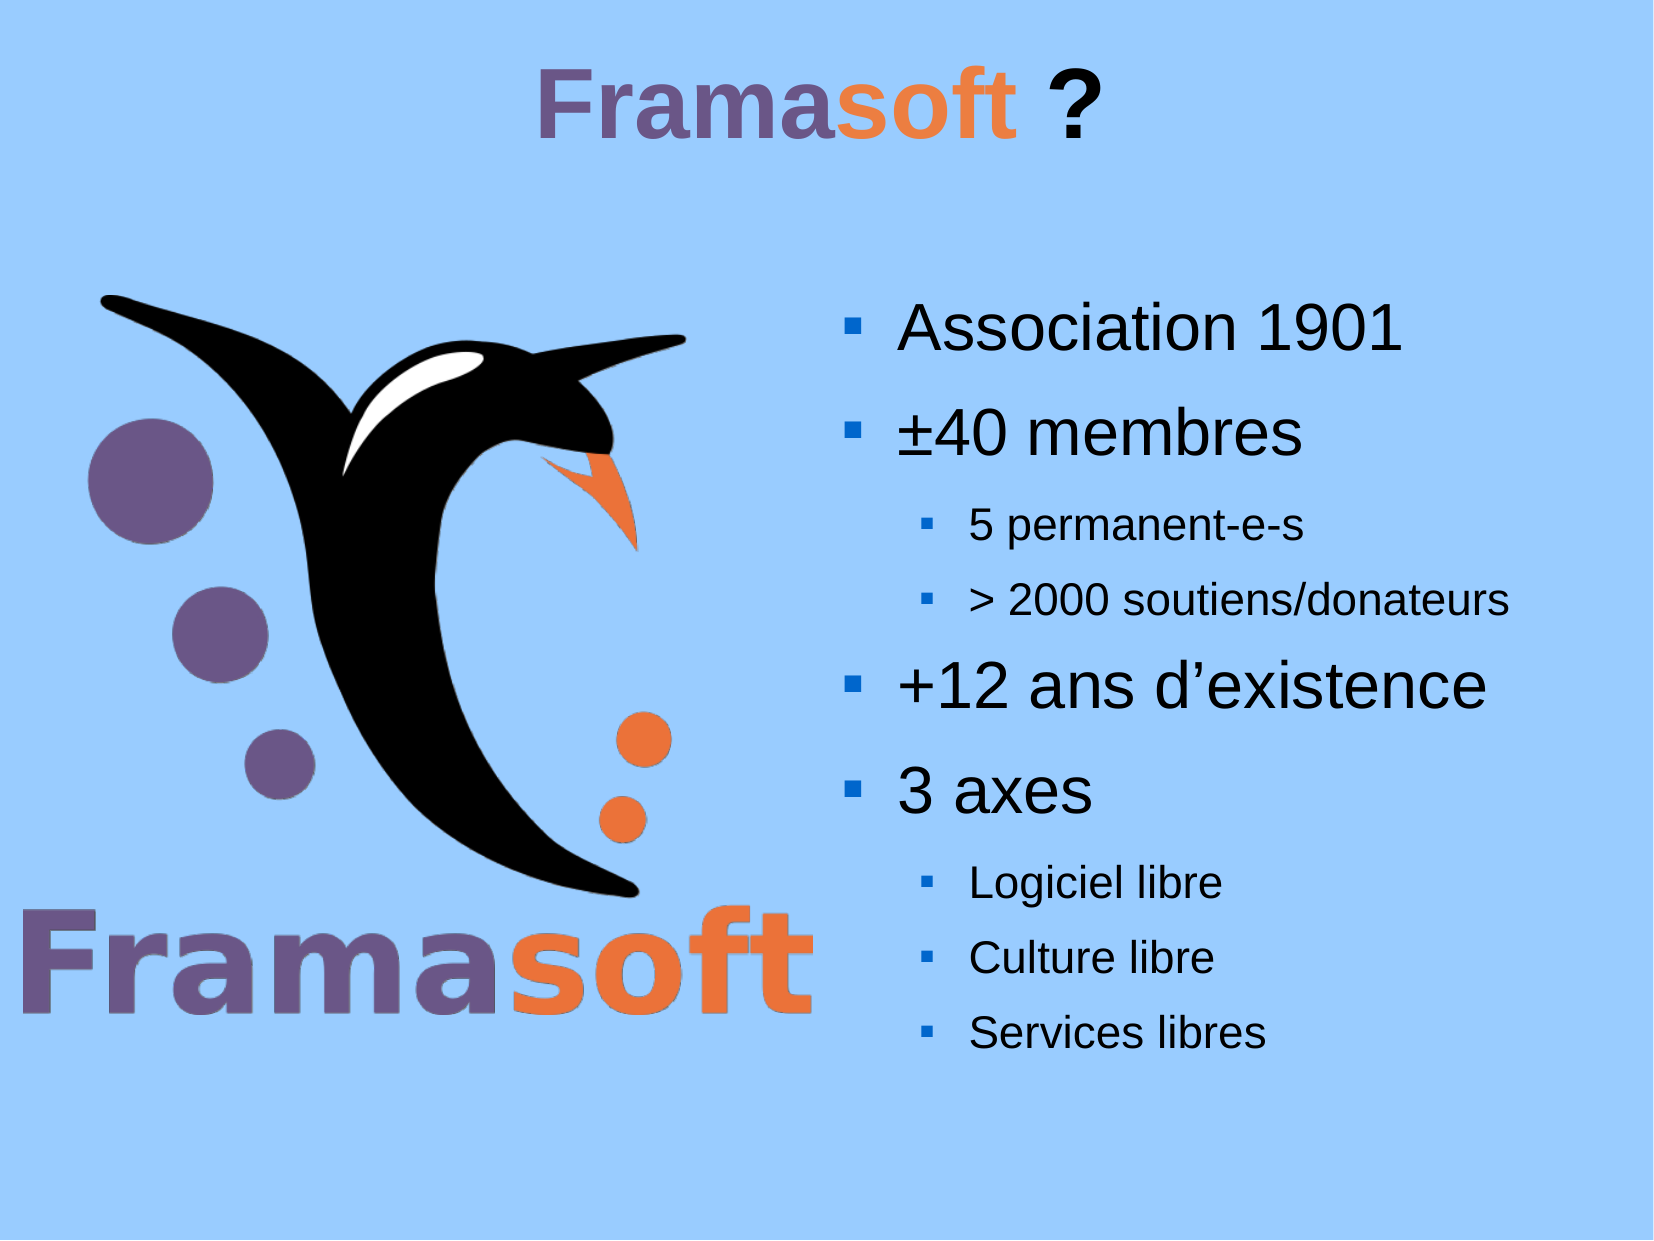

# Framasoft ?
Association 1901
±40 membres
5 permanent-e-s
> 2000 soutiens/donateurs
+12 ans d’existence
3 axes
Logiciel libre
Culture libre
Services libres